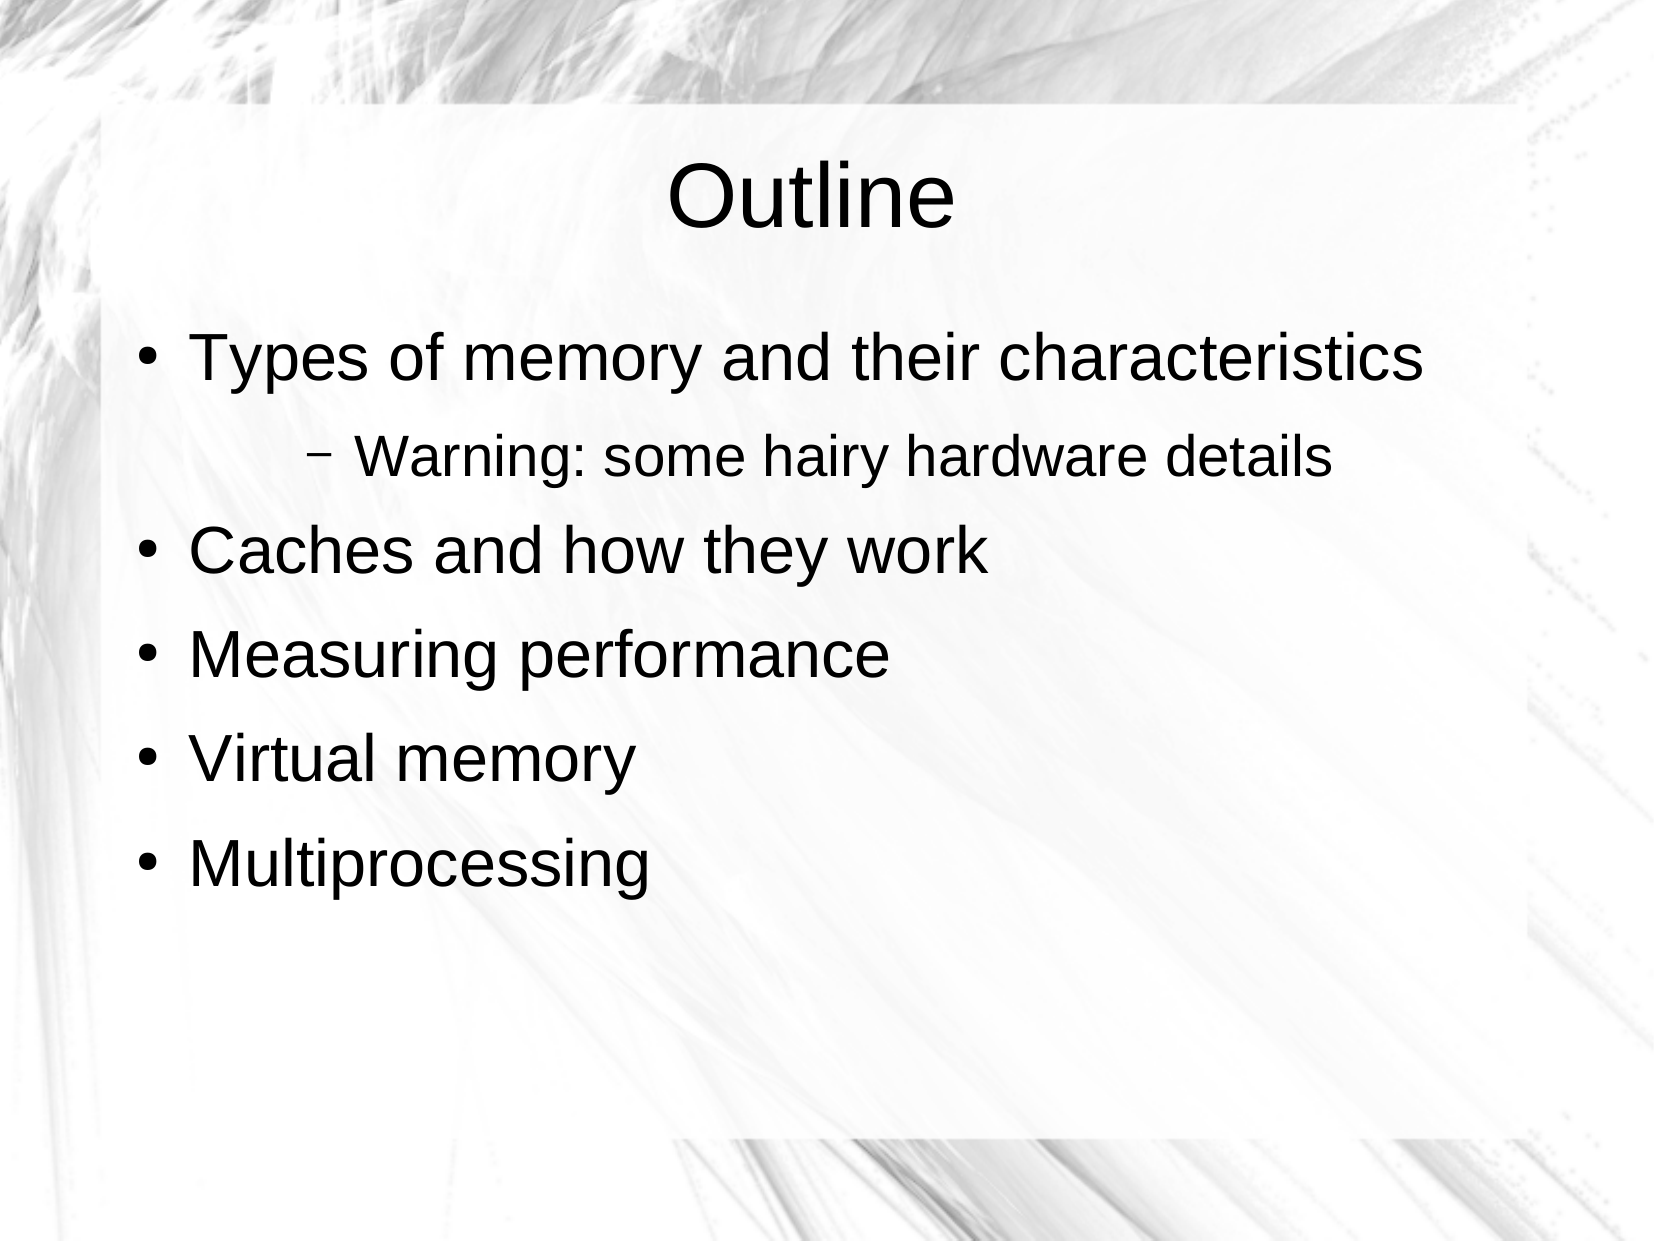

# Outline
Types of memory and their characteristics
Warning: some hairy hardware details
Caches and how they work
Measuring performance
Virtual memory
Multiprocessing